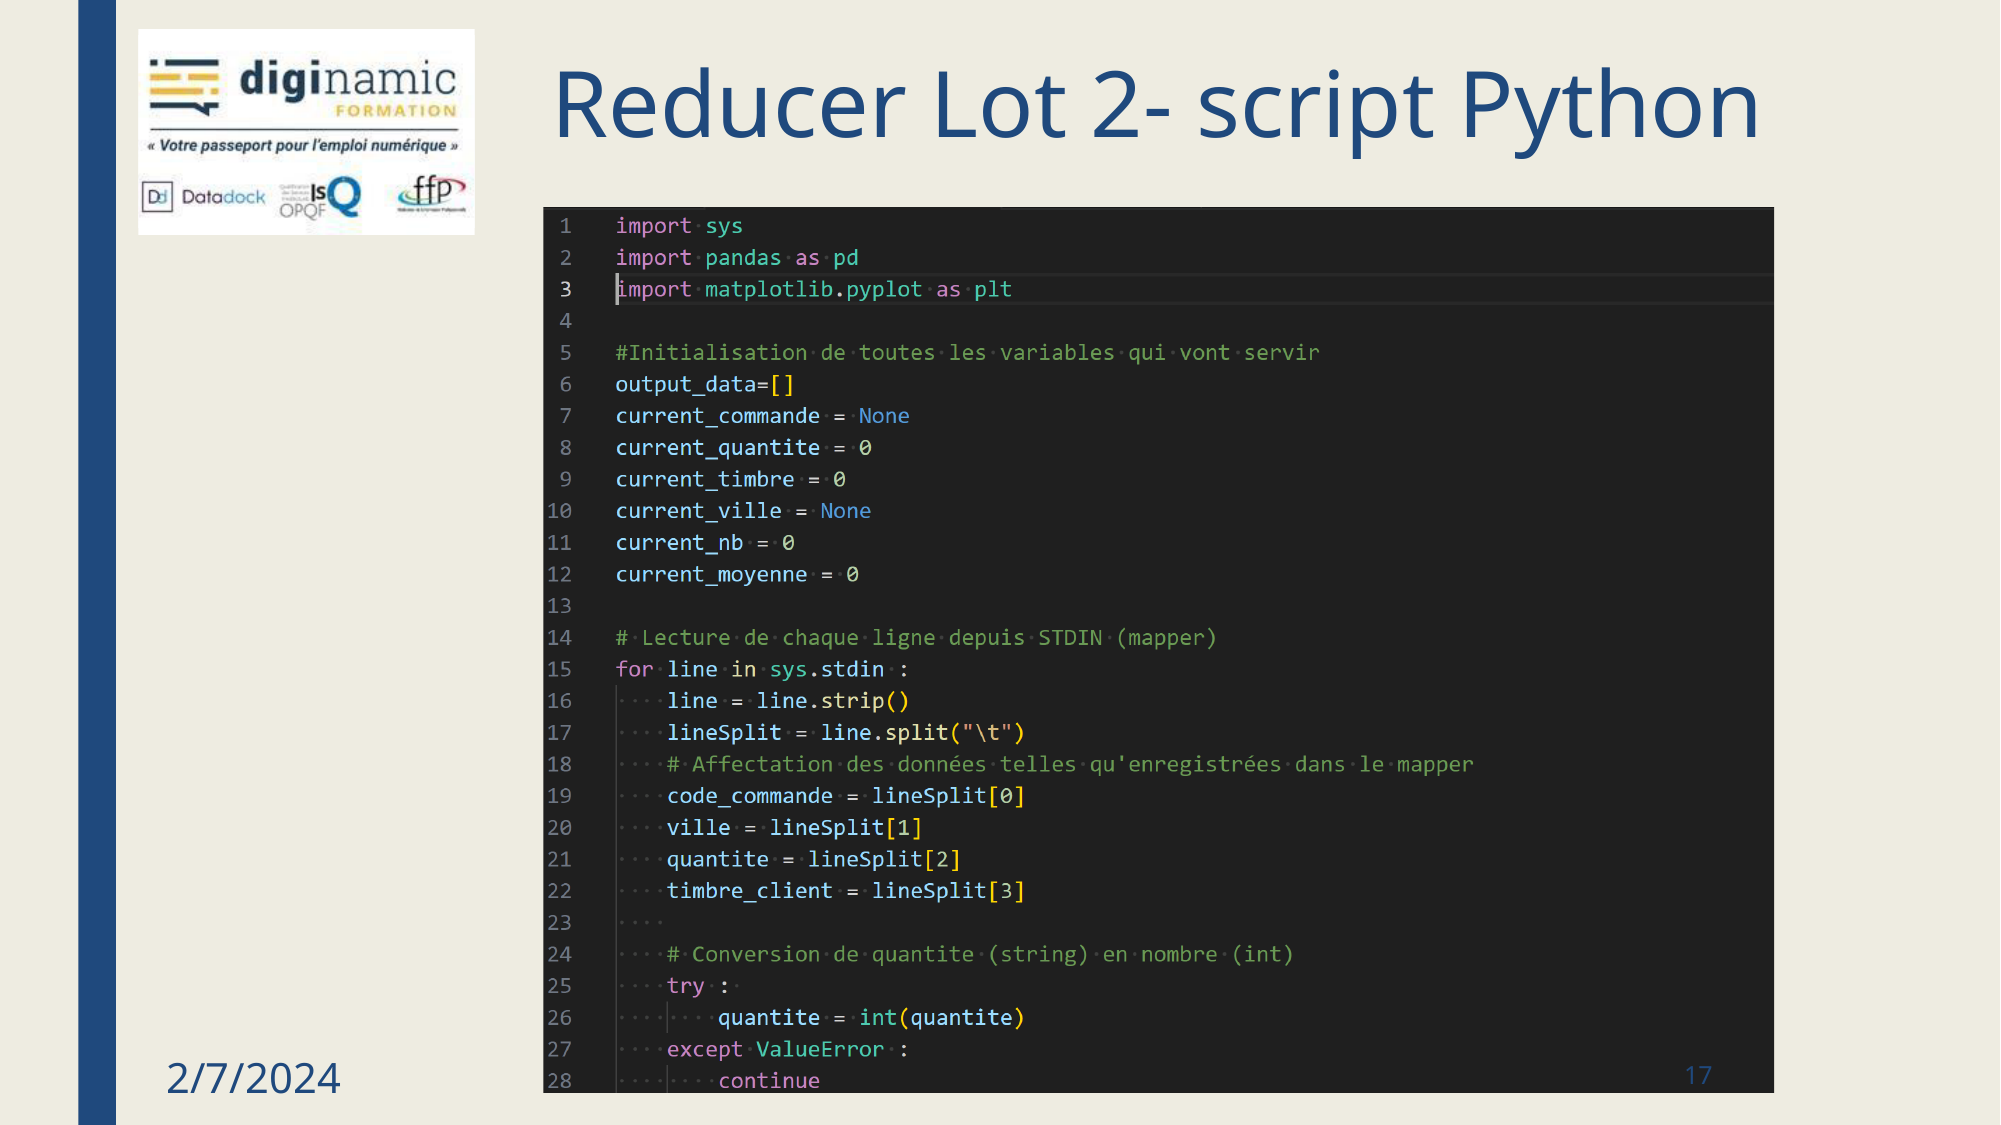

# Reducer Lot 2- script Python
2/7/2024
17